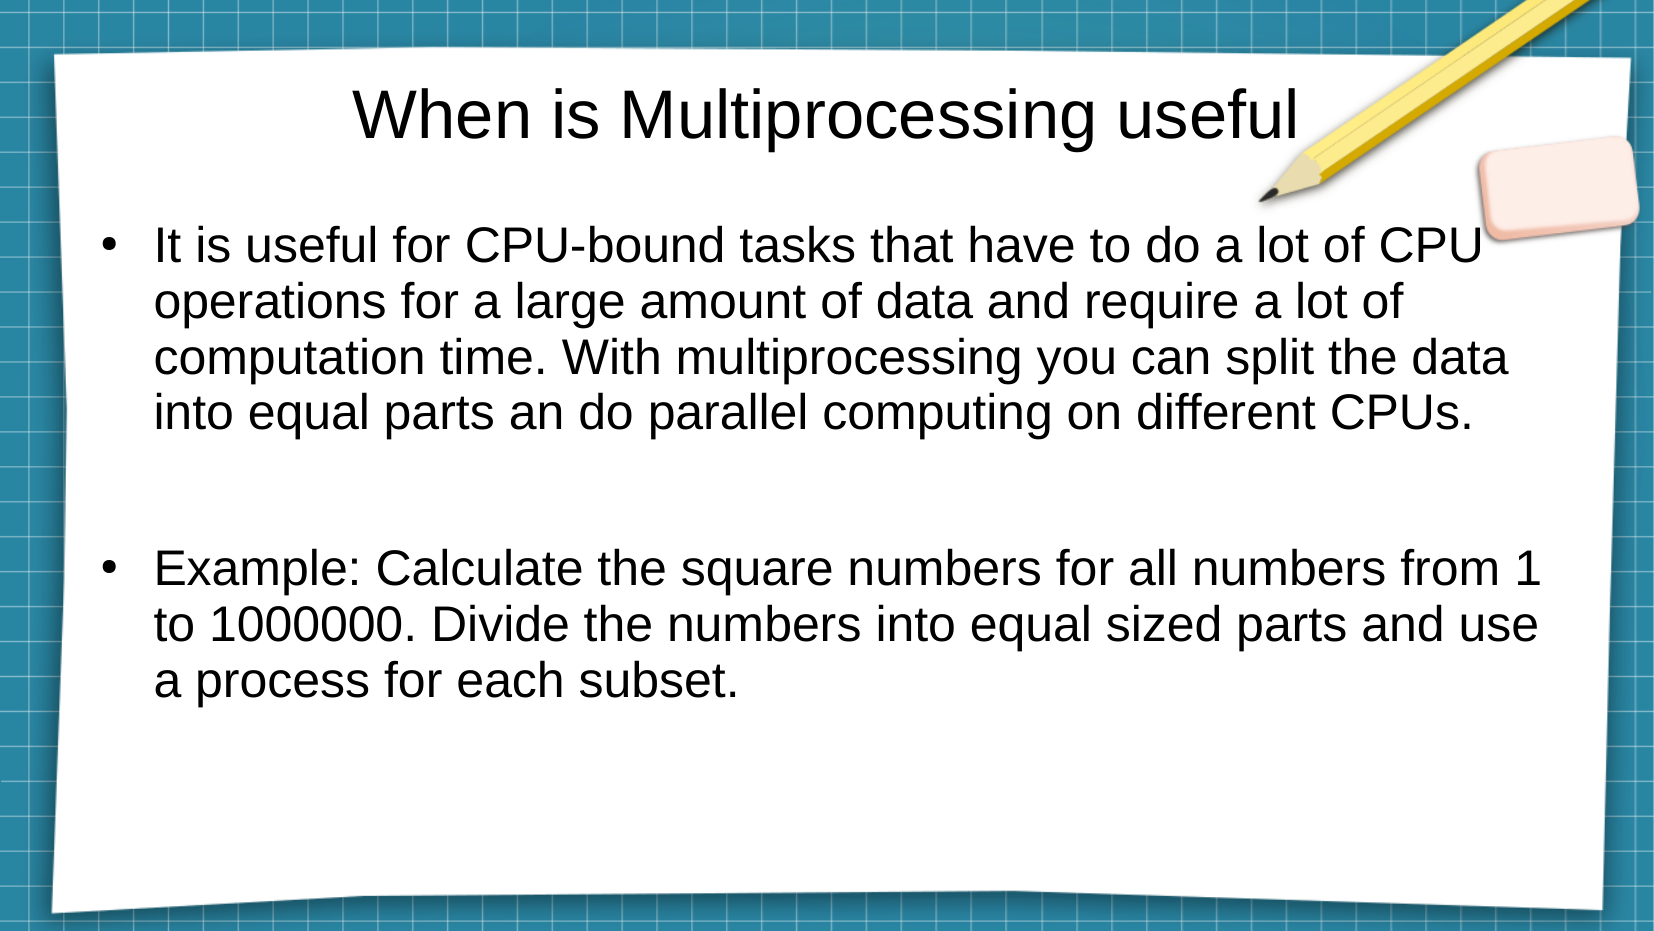

# When is Multiprocessing useful
It is useful for CPU-bound tasks that have to do a lot of CPU operations for a large amount of data and require a lot of computation time. With multiprocessing you can split the data into equal parts an do parallel computing on different CPUs.
Example: Calculate the square numbers for all numbers from 1 to 1000000. Divide the numbers into equal sized parts and use a process for each subset.